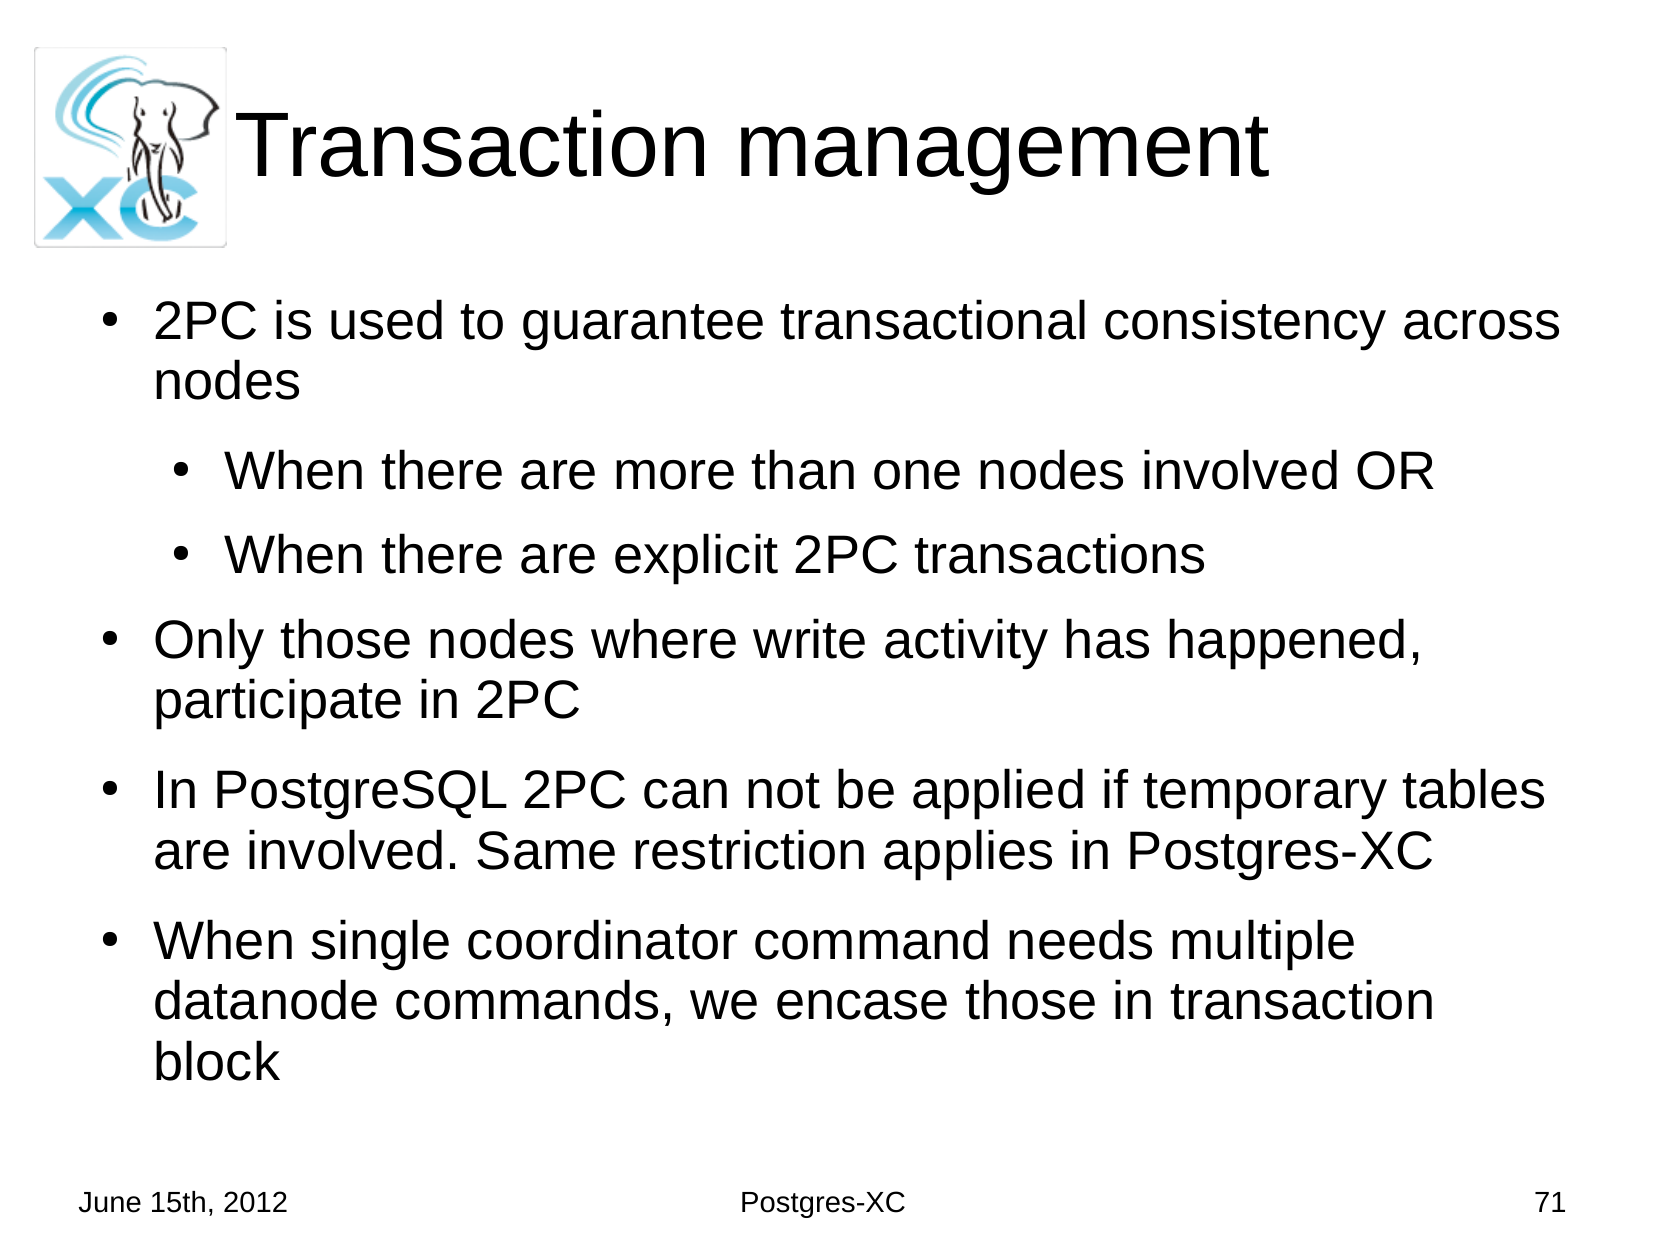

# Transaction management
2PC is used to guarantee transactional consistency across nodes
When there are more than one nodes involved OR
When there are explicit 2PC transactions
Only those nodes where write activity has happened, participate in 2PC
In PostgreSQL 2PC can not be applied if temporary tables are involved. Same restriction applies in Postgres-XC
When single coordinator command needs multiple datanode commands, we encase those in transaction block
71